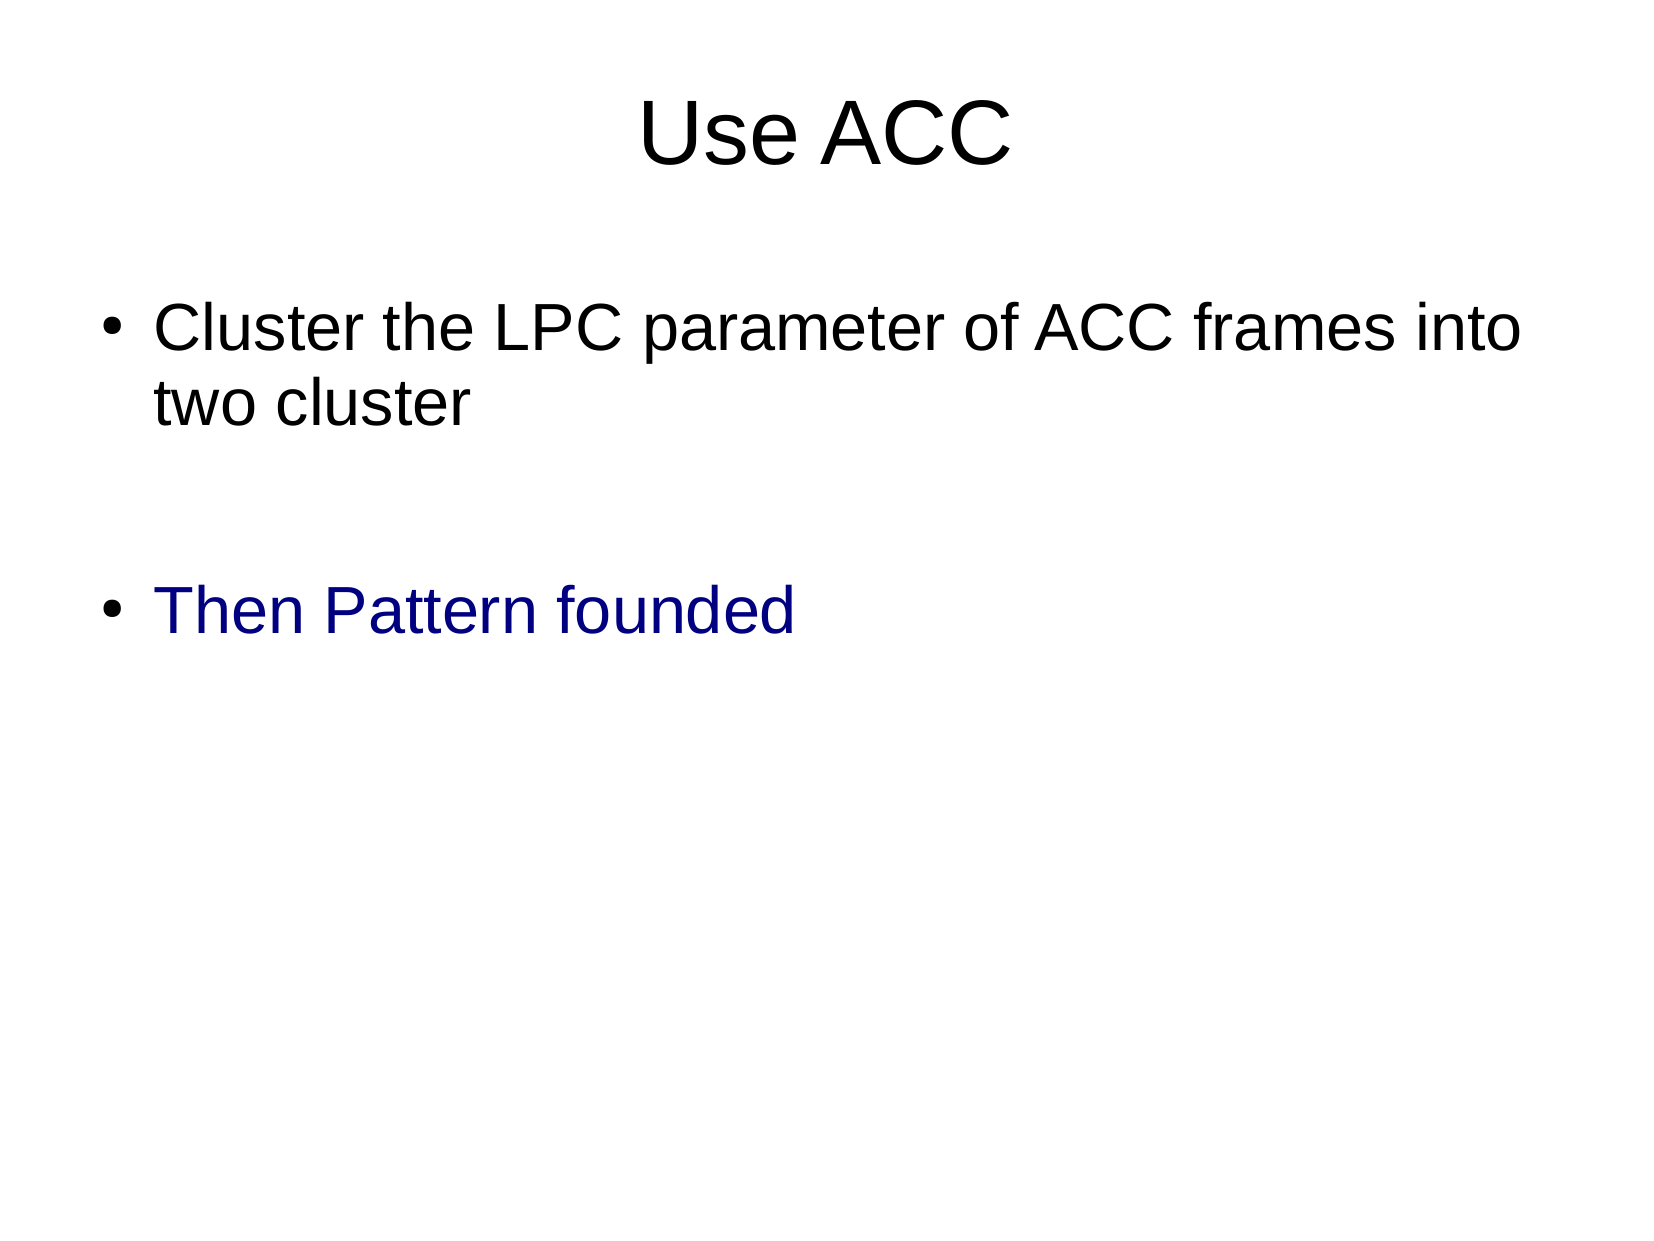

# Use ACC
Cluster the LPC parameter of ACC frames into two cluster
Then Pattern founded